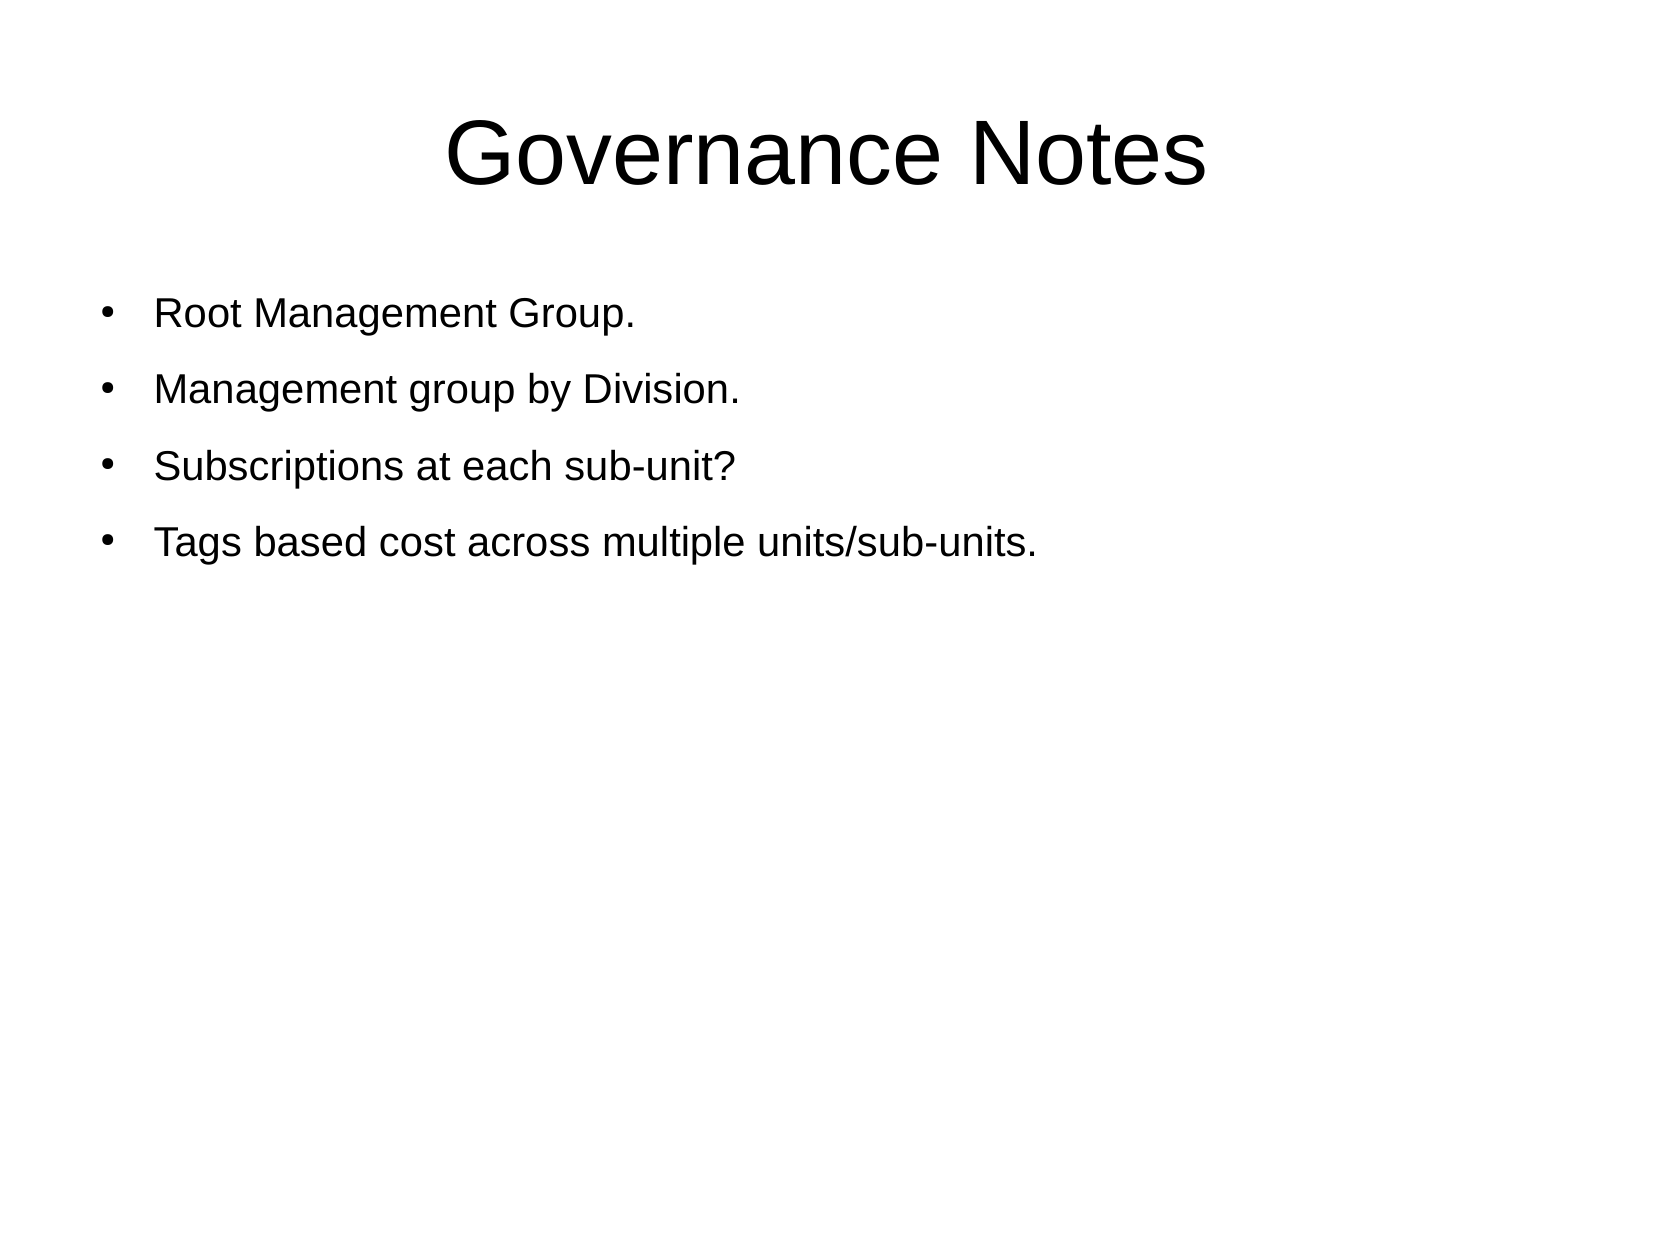

# Governance Notes
Root Management Group.
Management group by Division.
Subscriptions at each sub-unit?
Tags based cost across multiple units/sub-units.